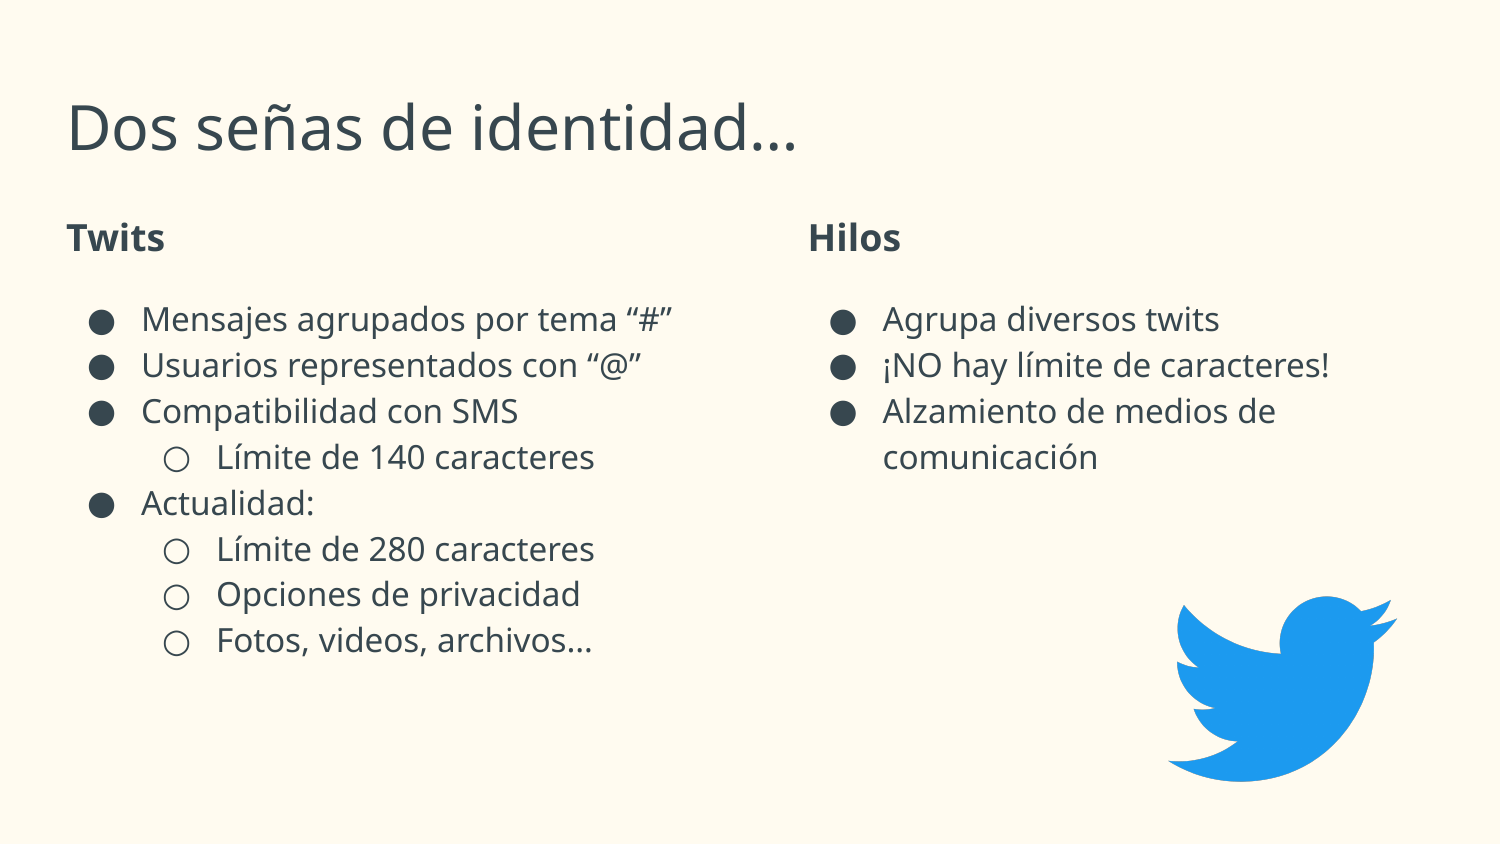

Dos señas de identidad…
# Twits
Mensajes agrupados por tema “#”
Usuarios representados con “@”
Compatibilidad con SMS
Límite de 140 caracteres
Actualidad:
Límite de 280 caracteres
Opciones de privacidad
Fotos, videos, archivos…
Hilos
Agrupa diversos twits
¡NO hay límite de caracteres!
Alzamiento de medios de comunicación